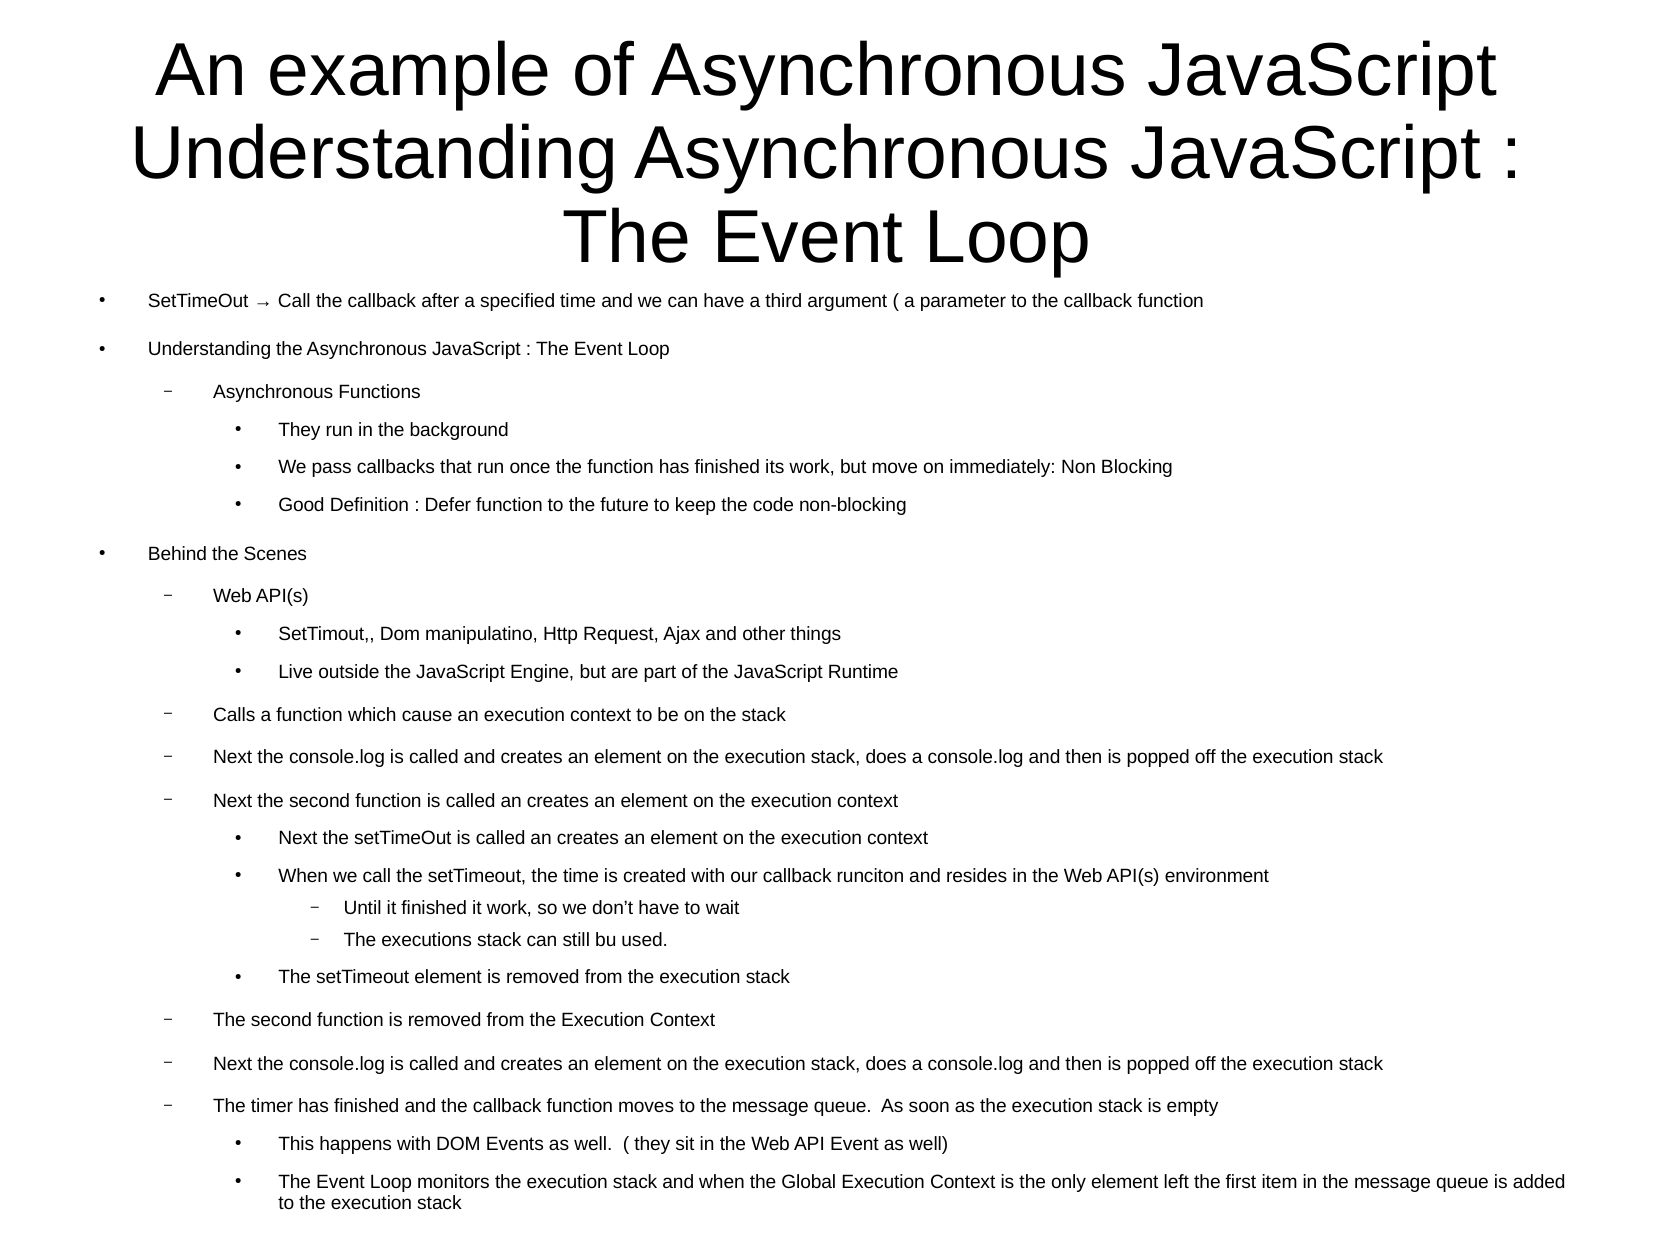

# An example of Asynchronous JavaScript Understanding Asynchronous JavaScript : The Event Loop
SetTimeOut → Call the callback after a specified time and we can have a third argument ( a parameter to the callback function
Understanding the Asynchronous JavaScript : The Event Loop
Asynchronous Functions
They run in the background
We pass callbacks that run once the function has finished its work, but move on immediately: Non Blocking
Good Definition : Defer function to the future to keep the code non-blocking
Behind the Scenes
Web API(s)
SetTimout,, Dom manipulatino, Http Request, Ajax and other things
Live outside the JavaScript Engine, but are part of the JavaScript Runtime
Calls a function which cause an execution context to be on the stack
Next the console.log is called and creates an element on the execution stack, does a console.log and then is popped off the execution stack
Next the second function is called an creates an element on the execution context
Next the setTimeOut is called an creates an element on the execution context
When we call the setTimeout, the time is created with our callback runciton and resides in the Web API(s) environment
Until it finished it work, so we don’t have to wait
The executions stack can still bu used.
The setTimeout element is removed from the execution stack
The second function is removed from the Execution Context
Next the console.log is called and creates an element on the execution stack, does a console.log and then is popped off the execution stack
The timer has finished and the callback function moves to the message queue. As soon as the execution stack is empty
This happens with DOM Events as well. ( they sit in the Web API Event as well)
The Event Loop monitors the execution stack and when the Global Execution Context is the only element left the first item in the message queue is added to the execution stack